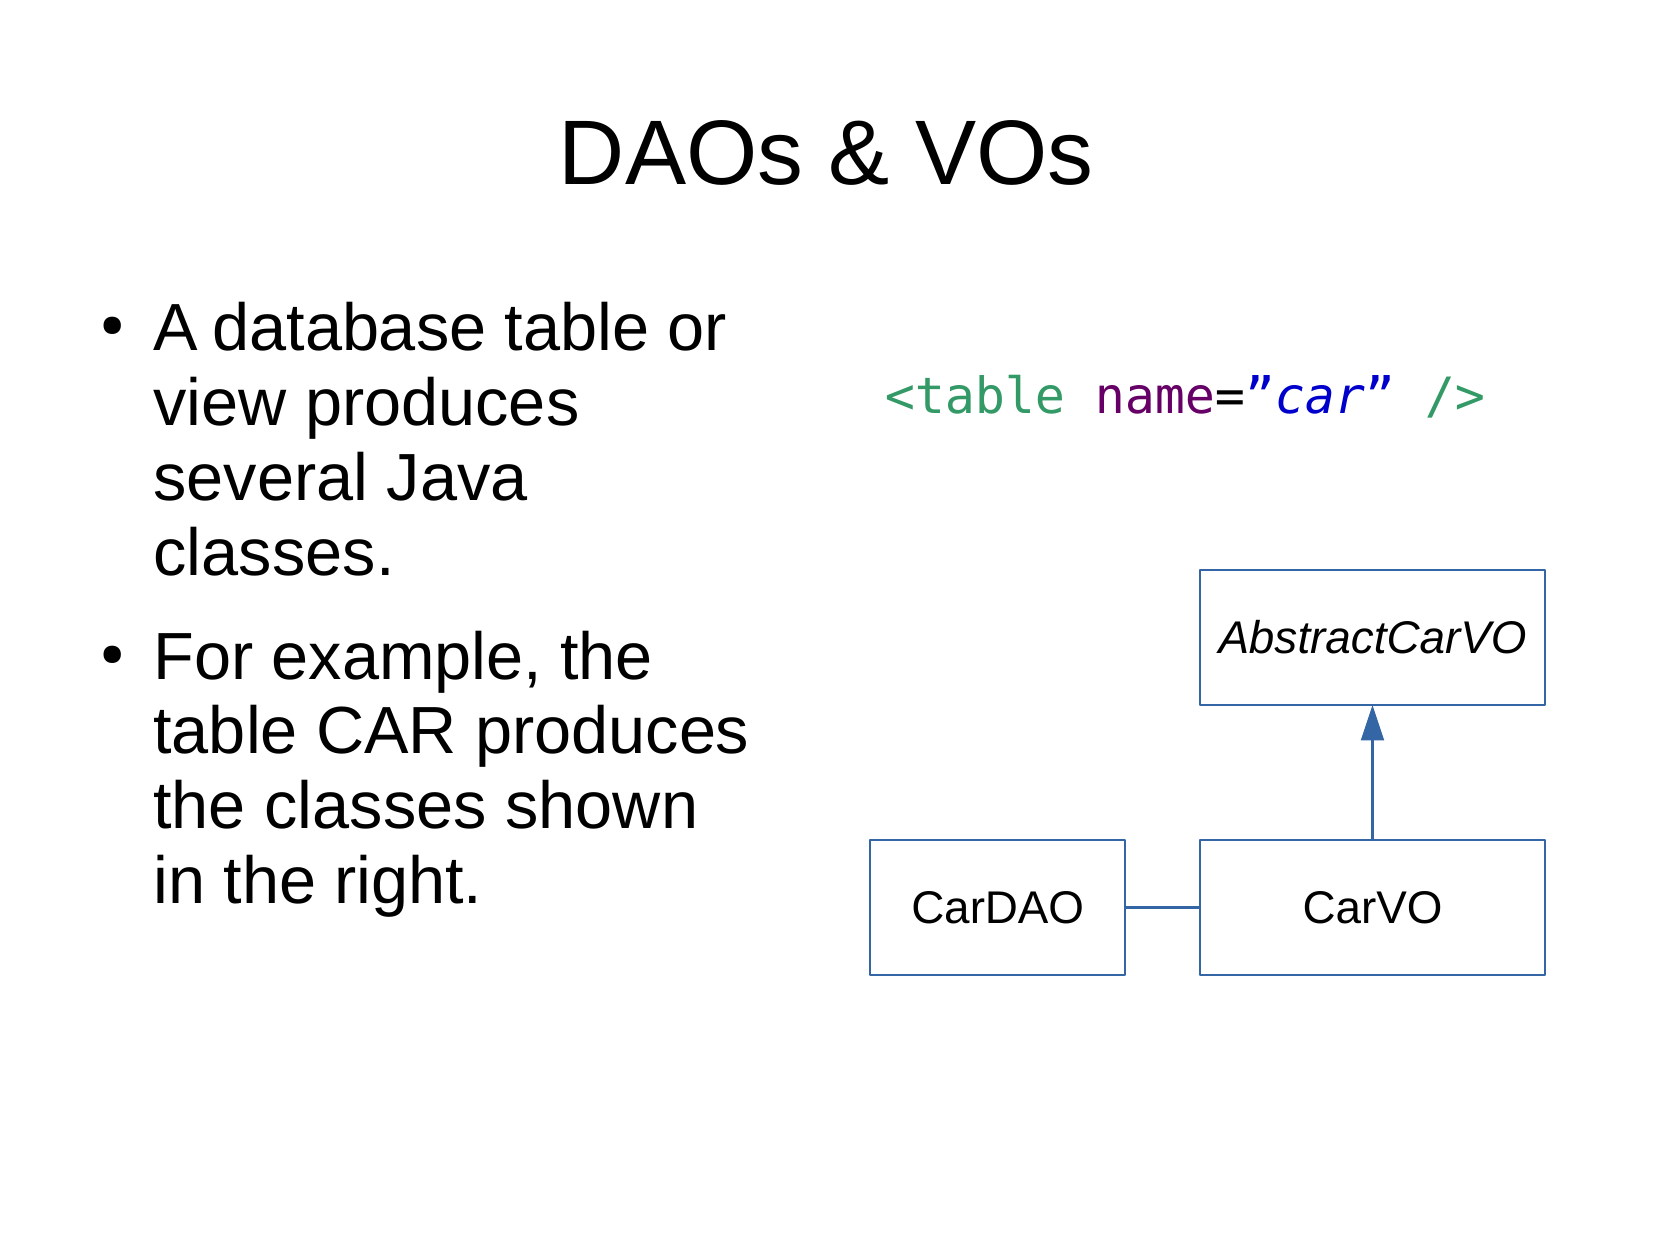

# DAOs & VOs
A database table or view produces several Java classes.
For example, the table CAR produces the classes shown in the right.
<table name=”car” />
AbstractCarVO
CarDAO
CarVO